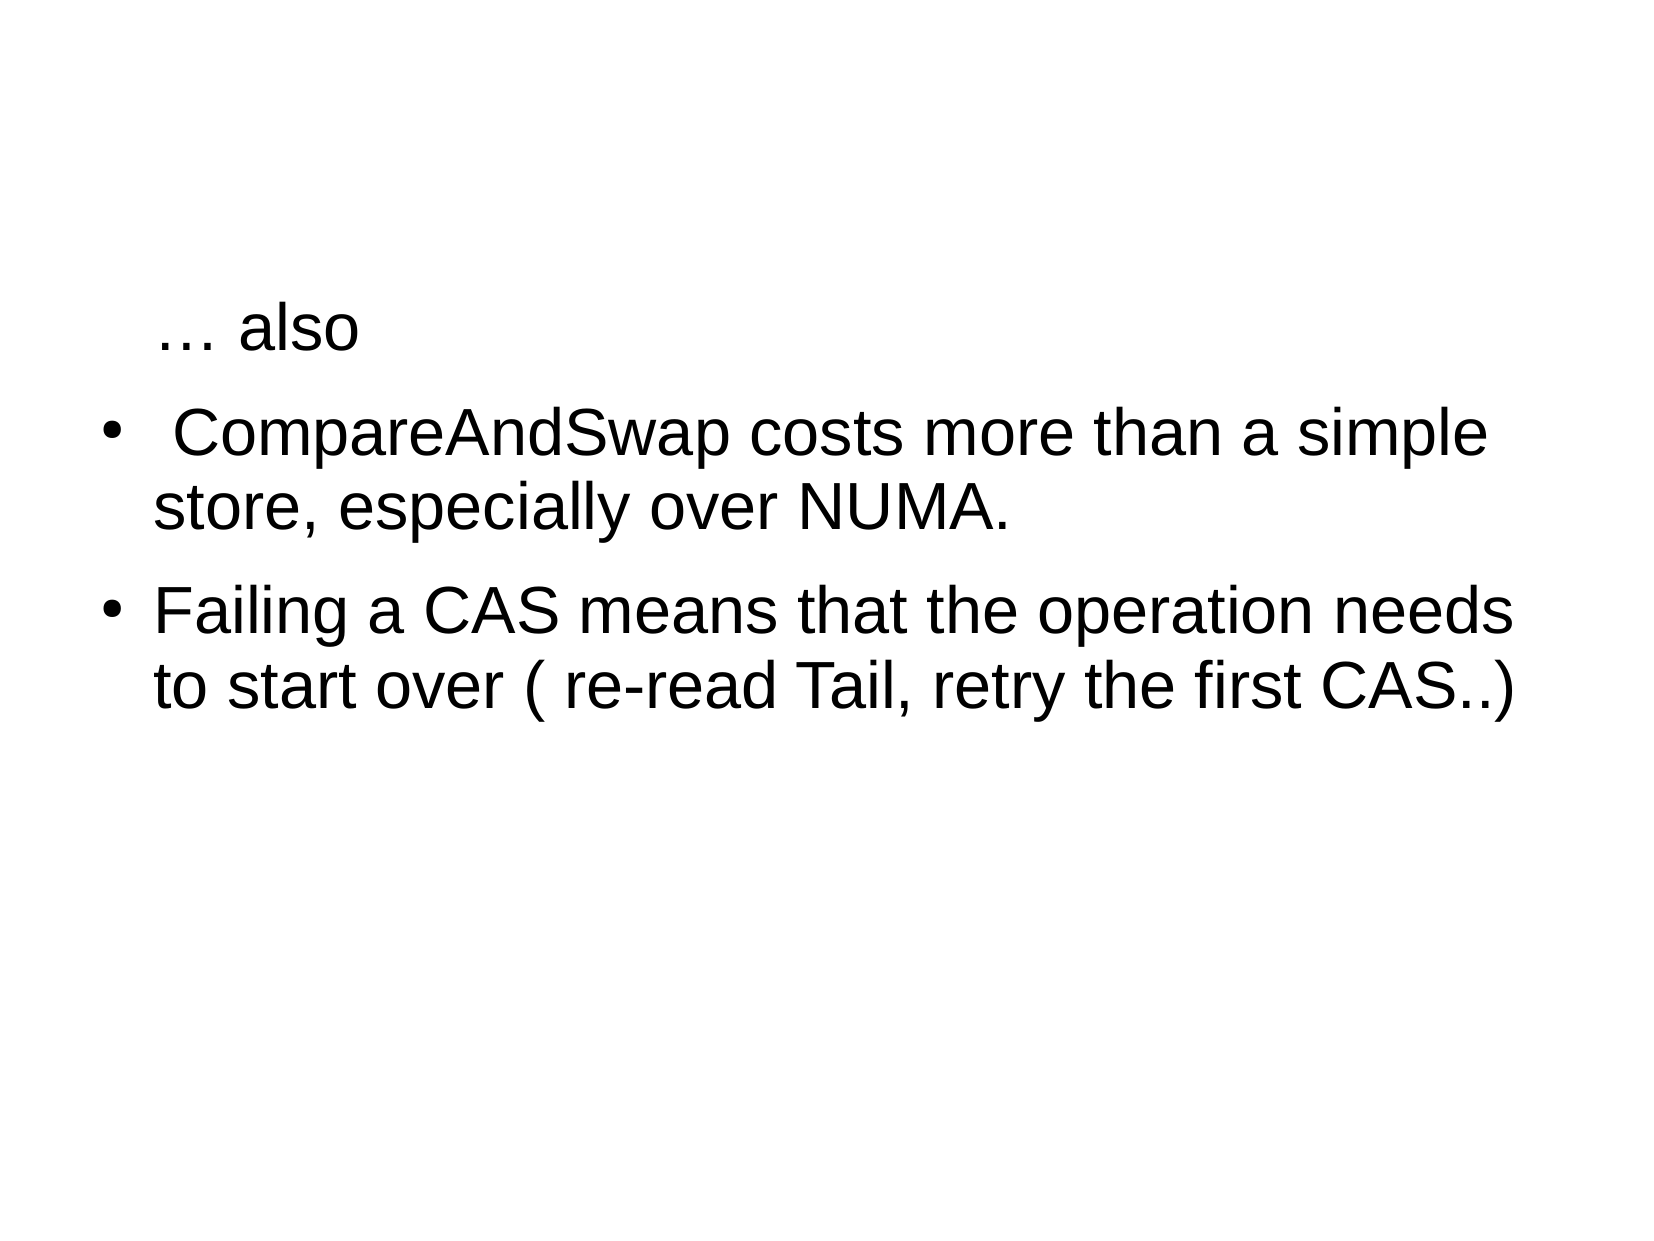

#
… also
 CompareAndSwap costs more than a simple store, especially over NUMA.
Failing a CAS means that the operation needs to start over ( re-read Tail, retry the first CAS..)